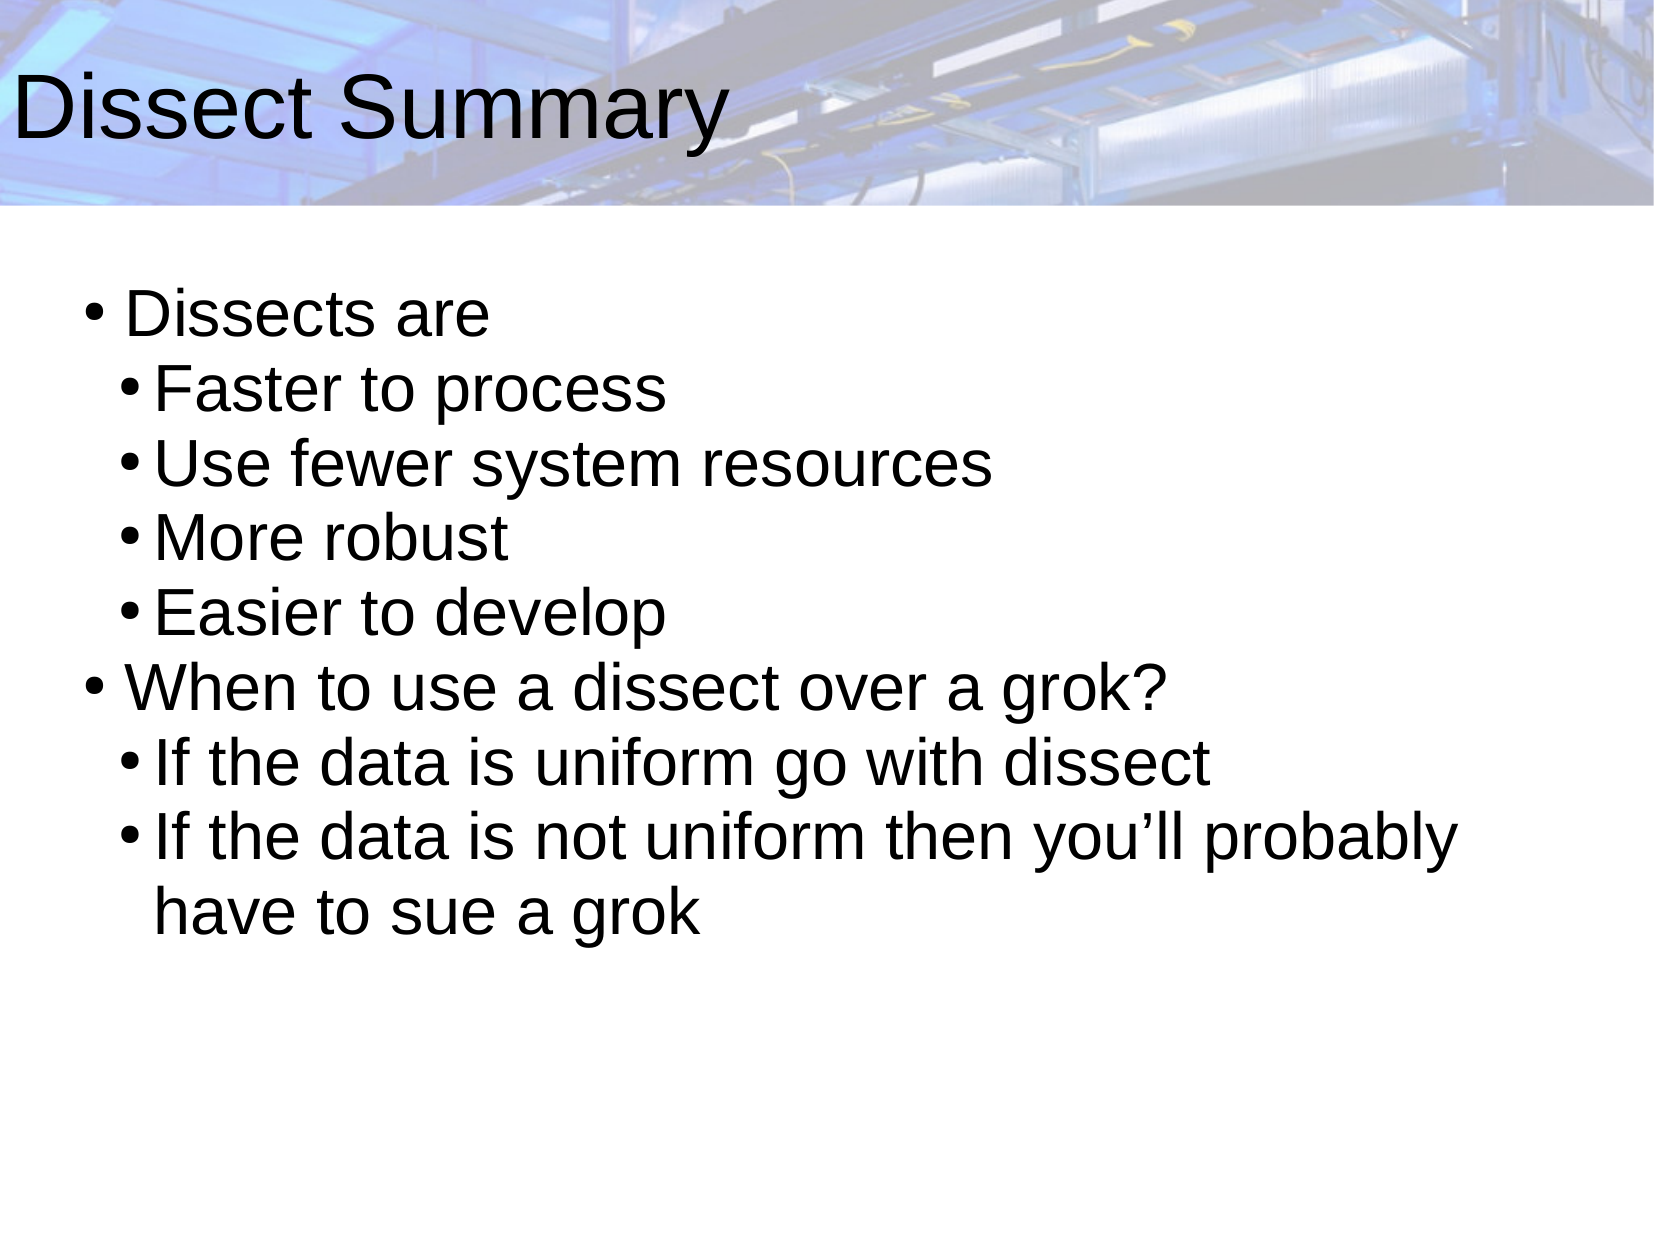

# Dissect Summary
 Dissects are
Faster to process
Use fewer system resources
More robust
Easier to develop
 When to use a dissect over a grok?
If the data is uniform go with dissect
If the data is not uniform then you’ll probably have to sue a grok